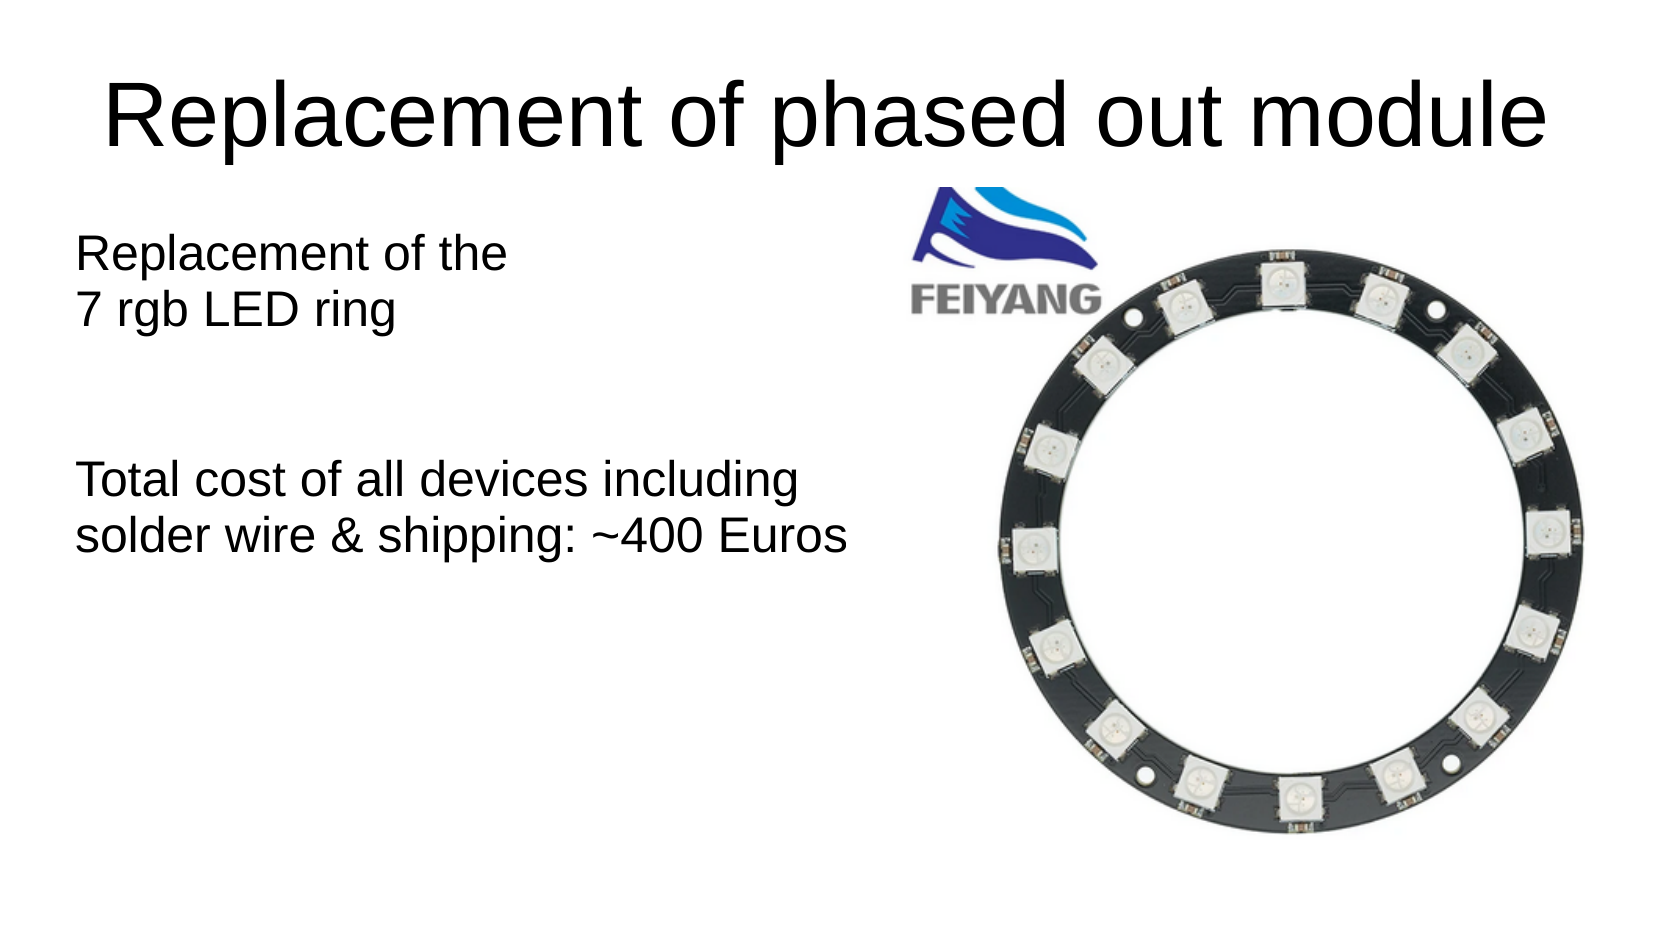

# Replacement of phased out module
Replacement of the
7 rgb LED ring
Total cost of all devices including
solder wire & shipping: ~400 Euros